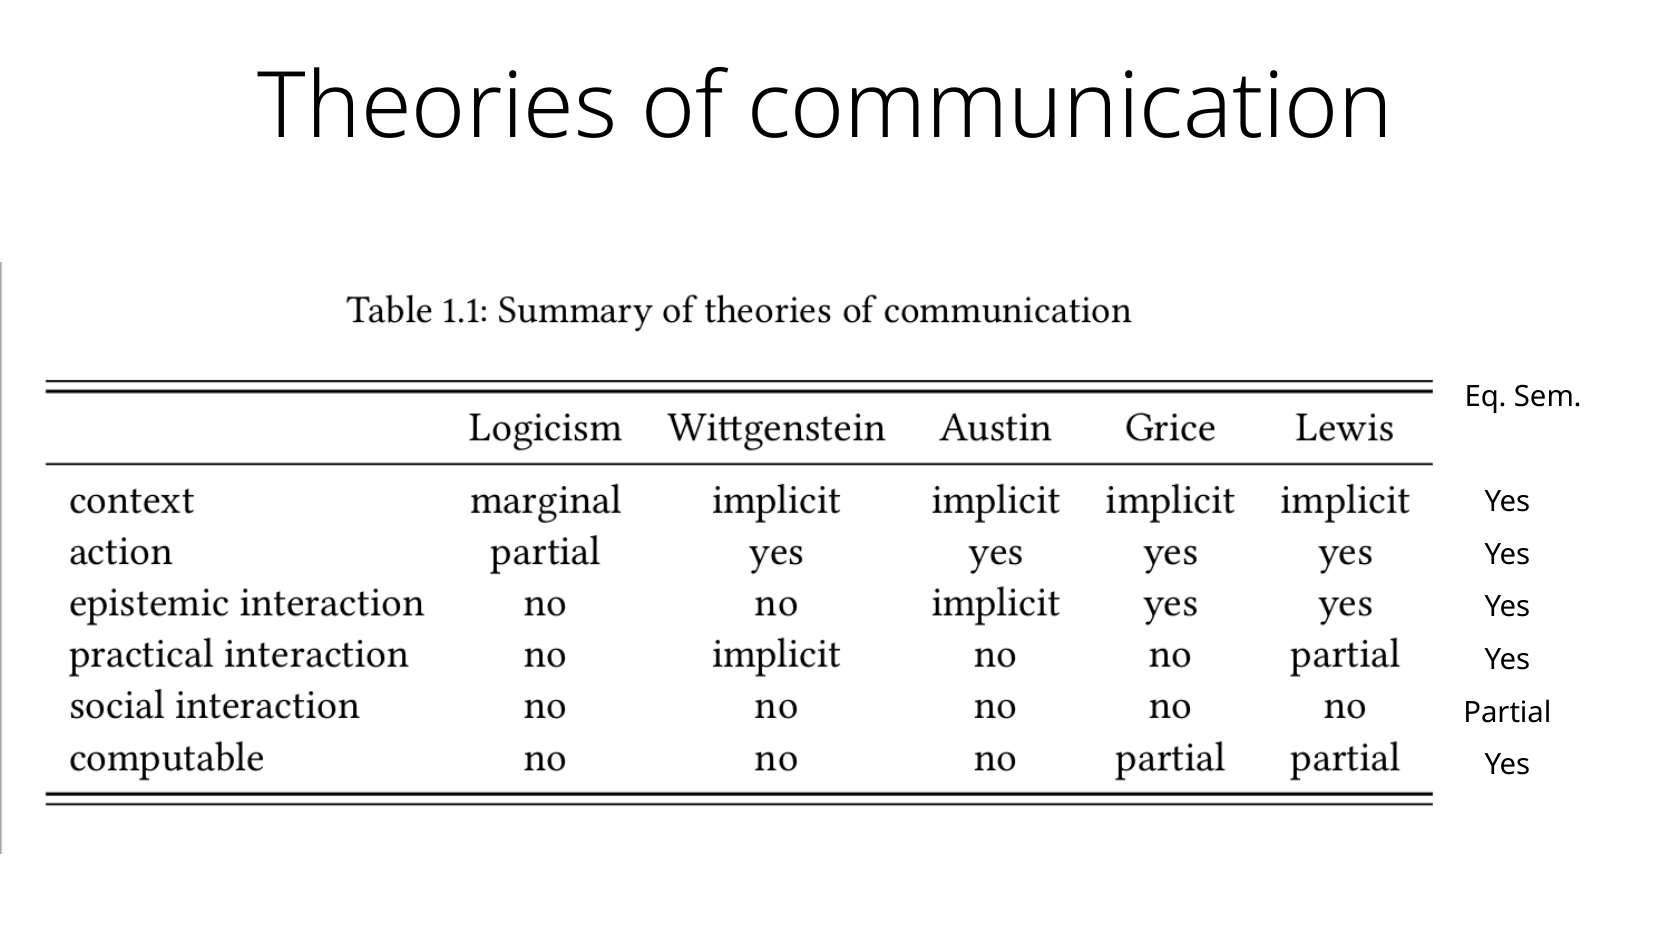

# Theories of communication
Eq. Sem.
Yes
Yes
Yes
Yes
Partial
Yes